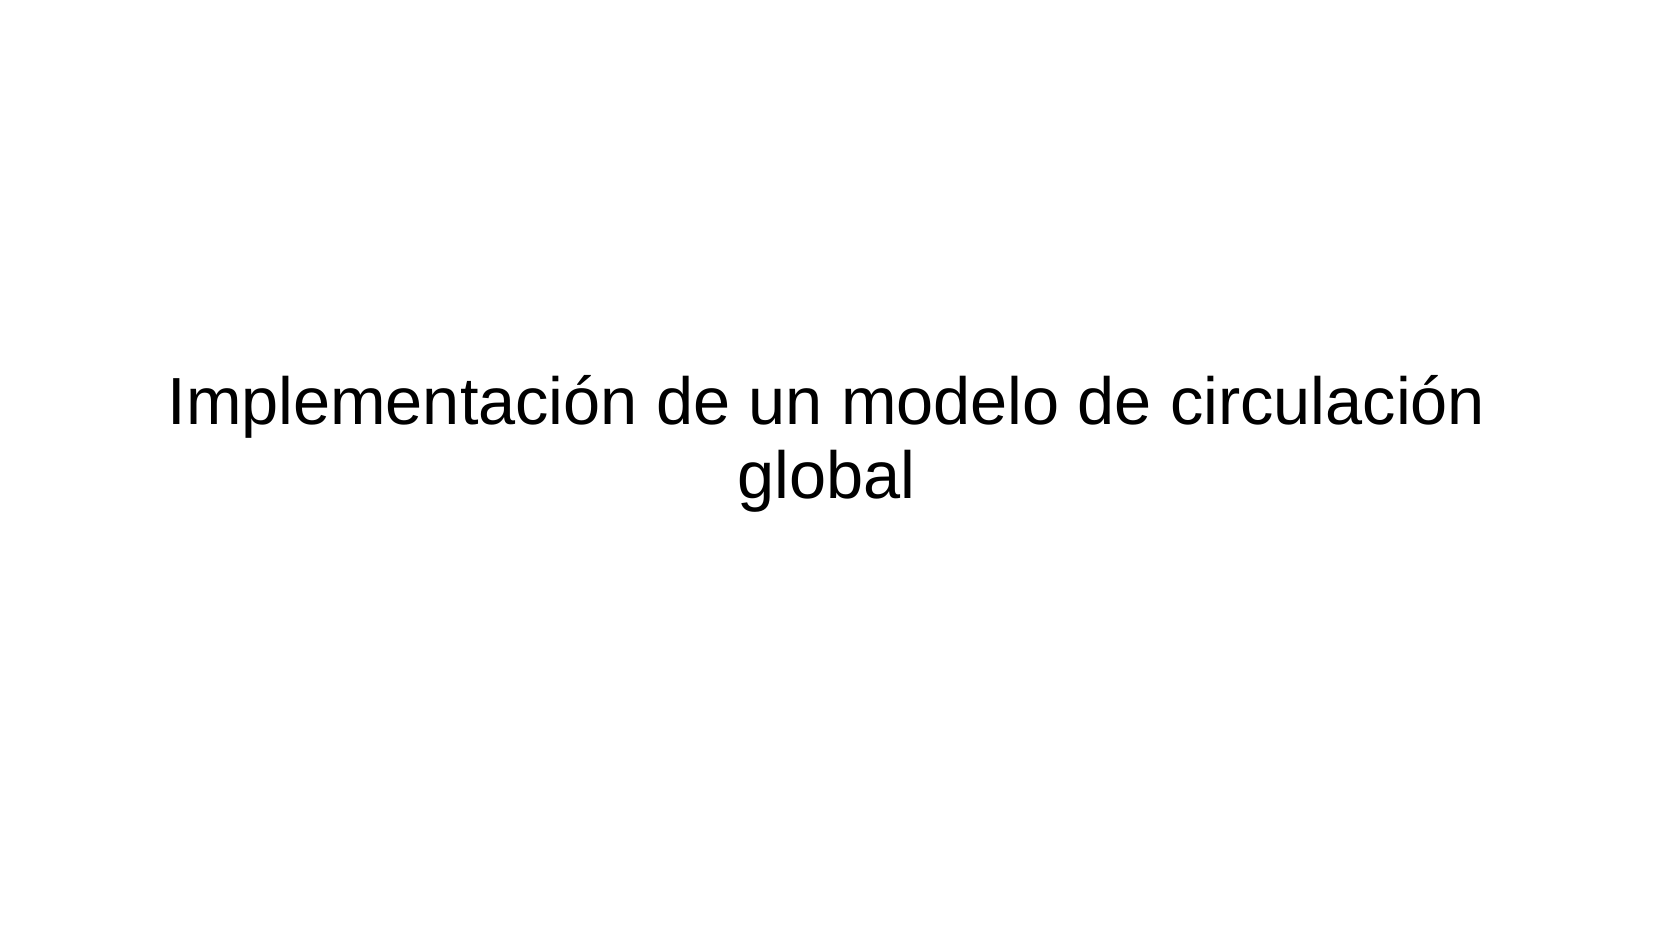

# Implementación de un modelo de circulación global